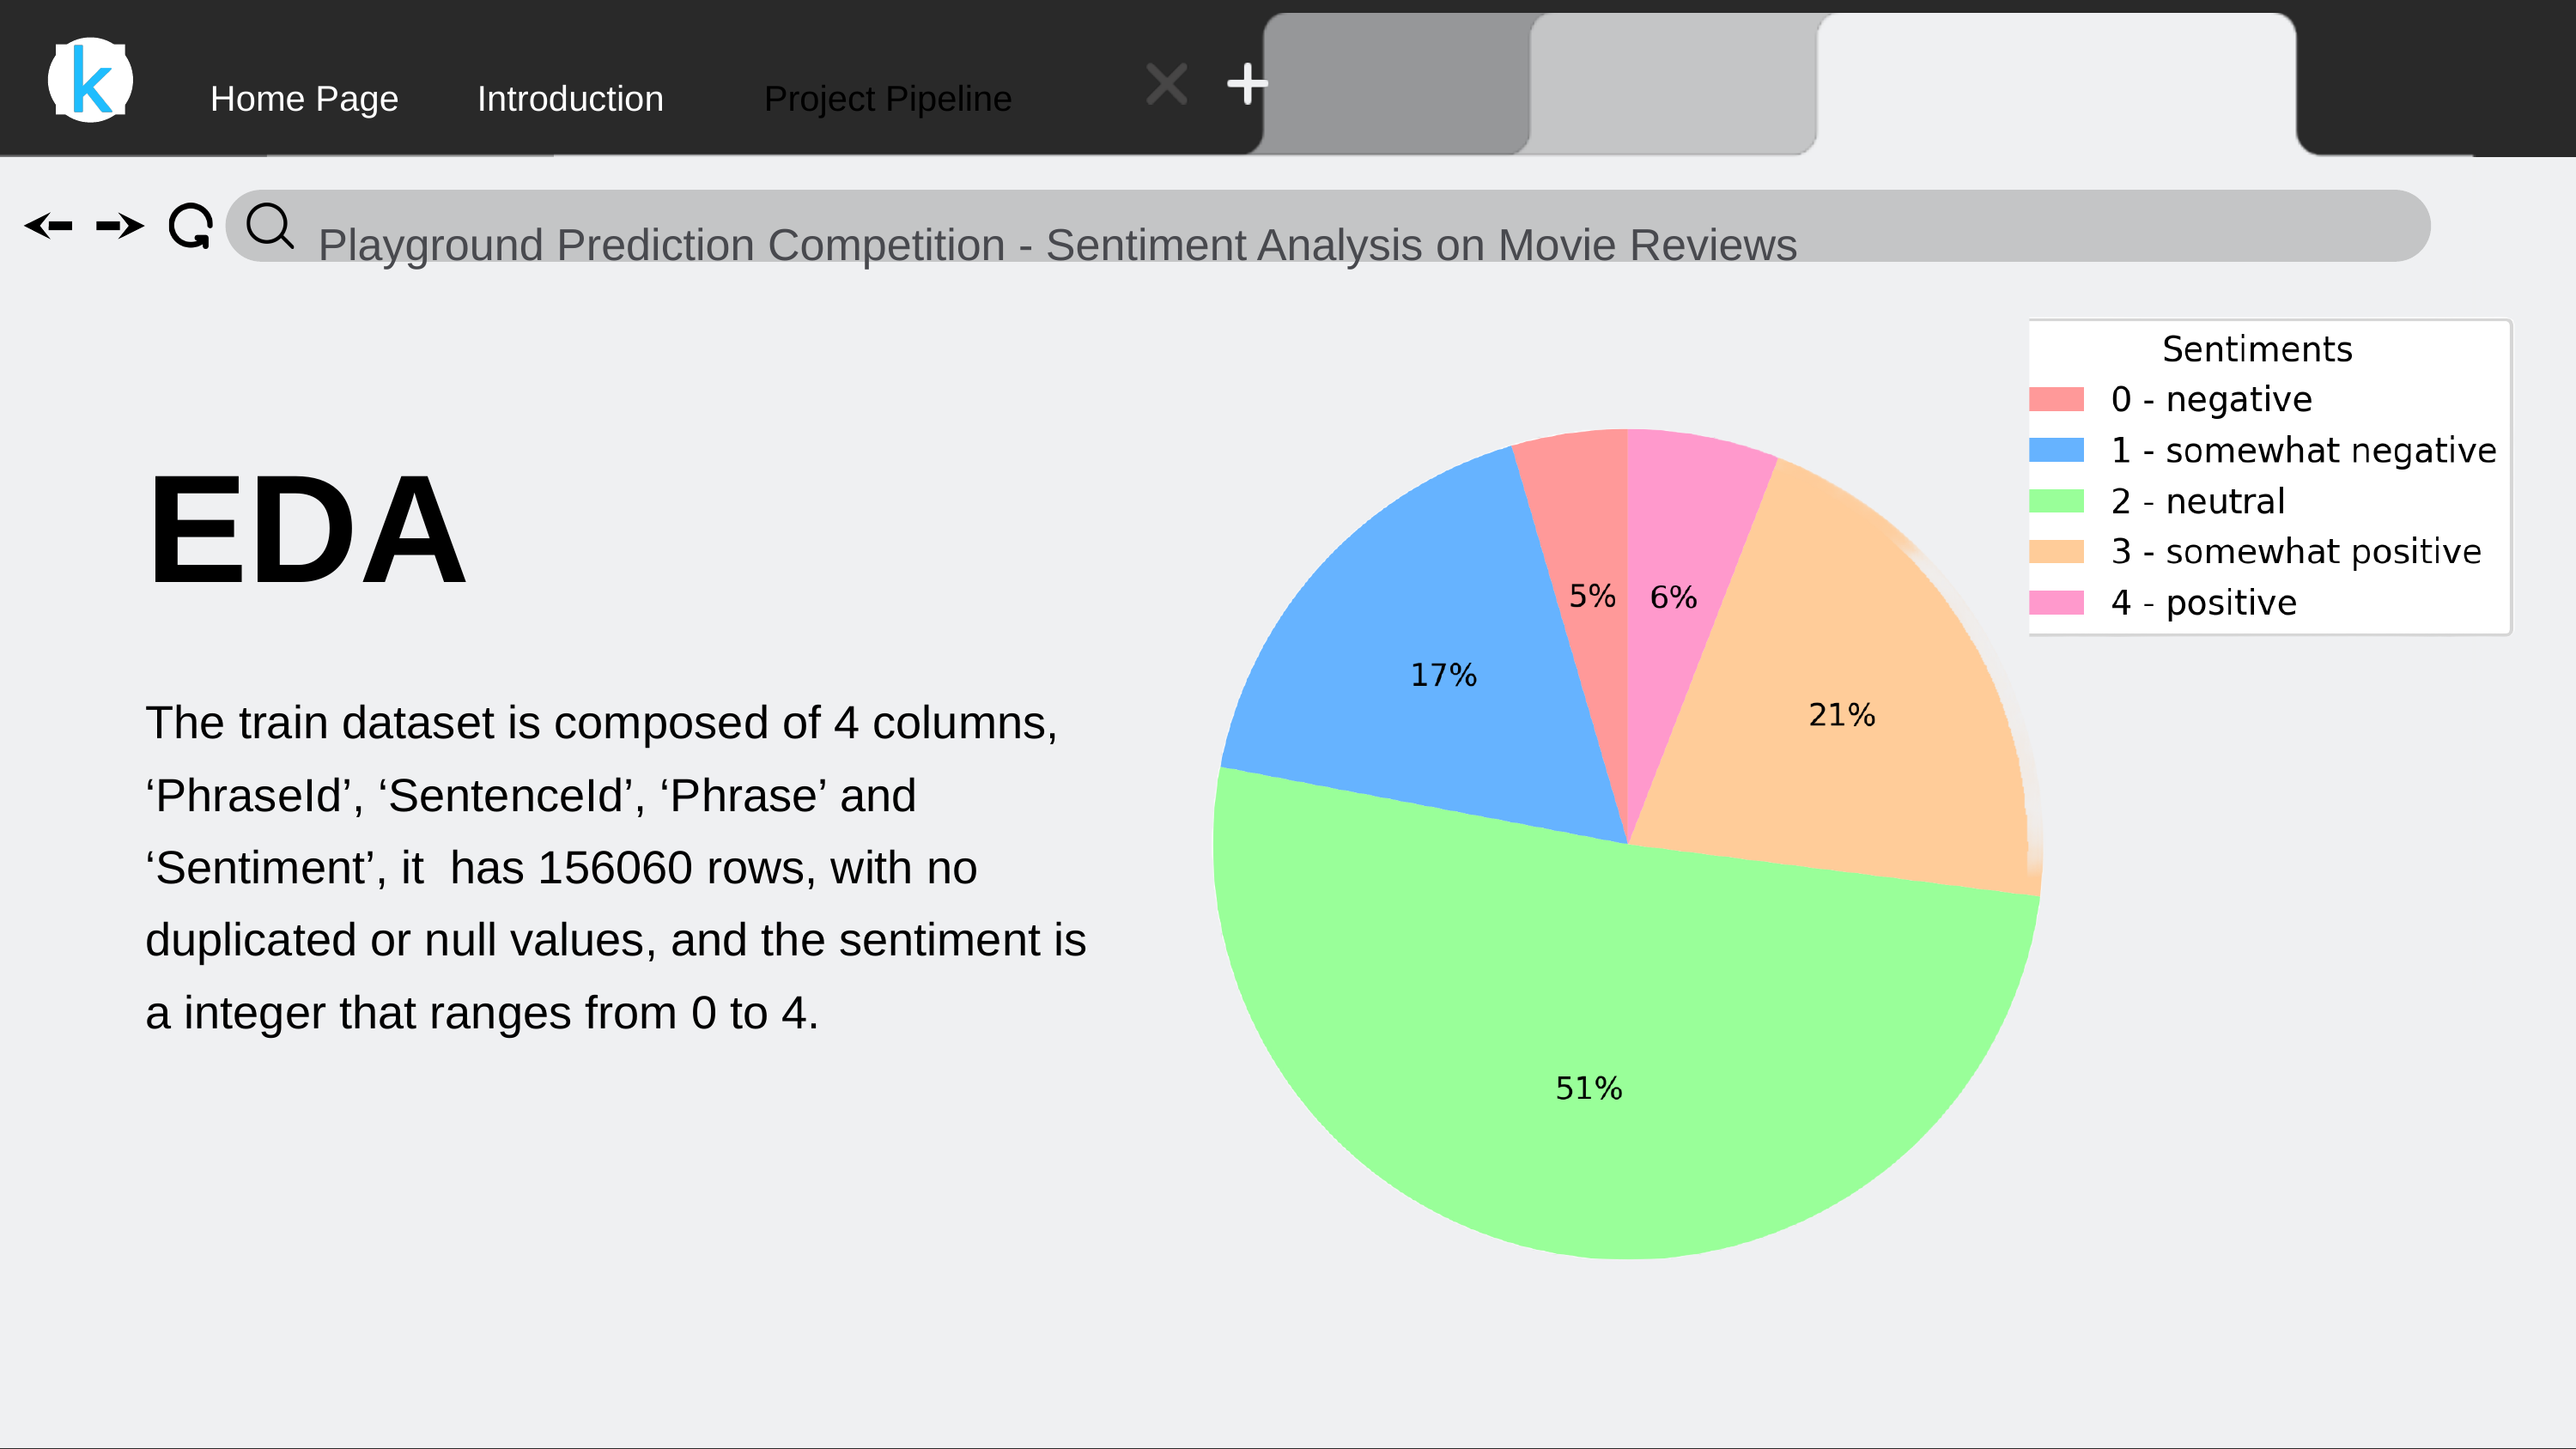

Home Page
Introduction
Project Pipeline
Playground Prediction Competition - Sentiment Analysis on Movie Reviews
EDA
The train dataset is composed of 4 columns, ‘PhraseId’, ‘SentenceId’, ‘Phrase’ and ‘Sentiment’, it has 156060 rows, with no duplicated or null values, and the sentiment is a integer that ranges from 0 to 4.